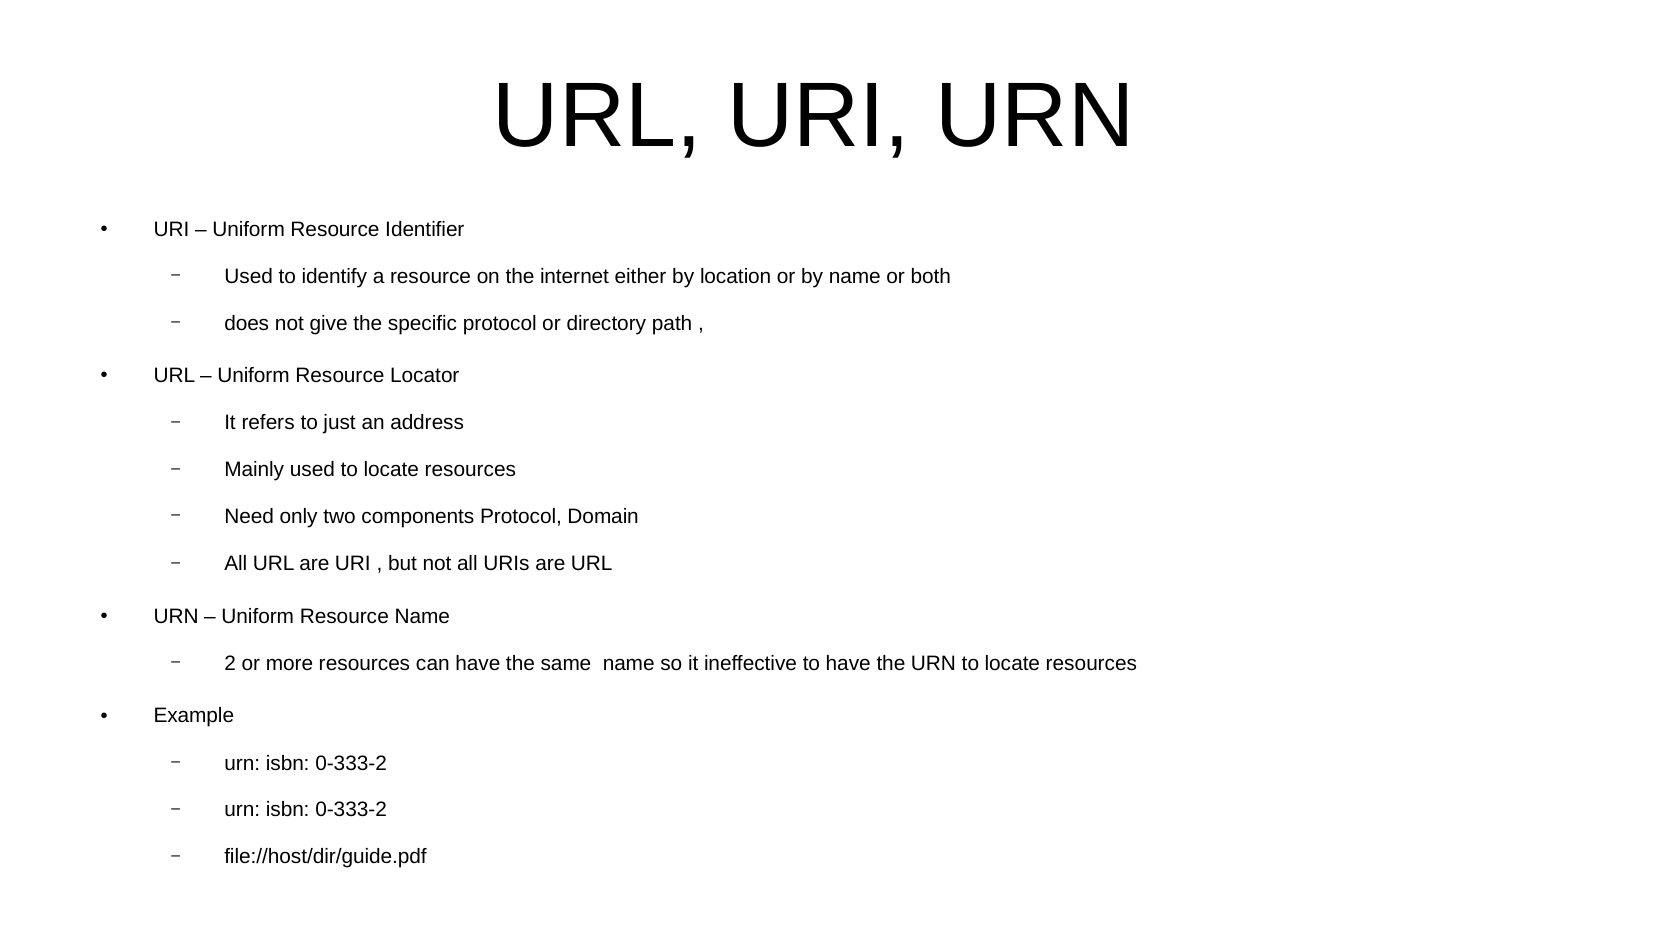

# URL, URI, URN
URI – Uniform Resource Identifier
Used to identify a resource on the internet either by location or by name or both
does not give the specific protocol or directory path ,
URL – Uniform Resource Locator
It refers to just an address
Mainly used to locate resources
Need only two components Protocol, Domain
All URL are URI , but not all URIs are URL
URN – Uniform Resource Name
2 or more resources can have the same name so it ineffective to have the URN to locate resources
Example
urn: isbn: 0-333-2
urn: isbn: 0-333-2
file://host/dir/guide.pdf